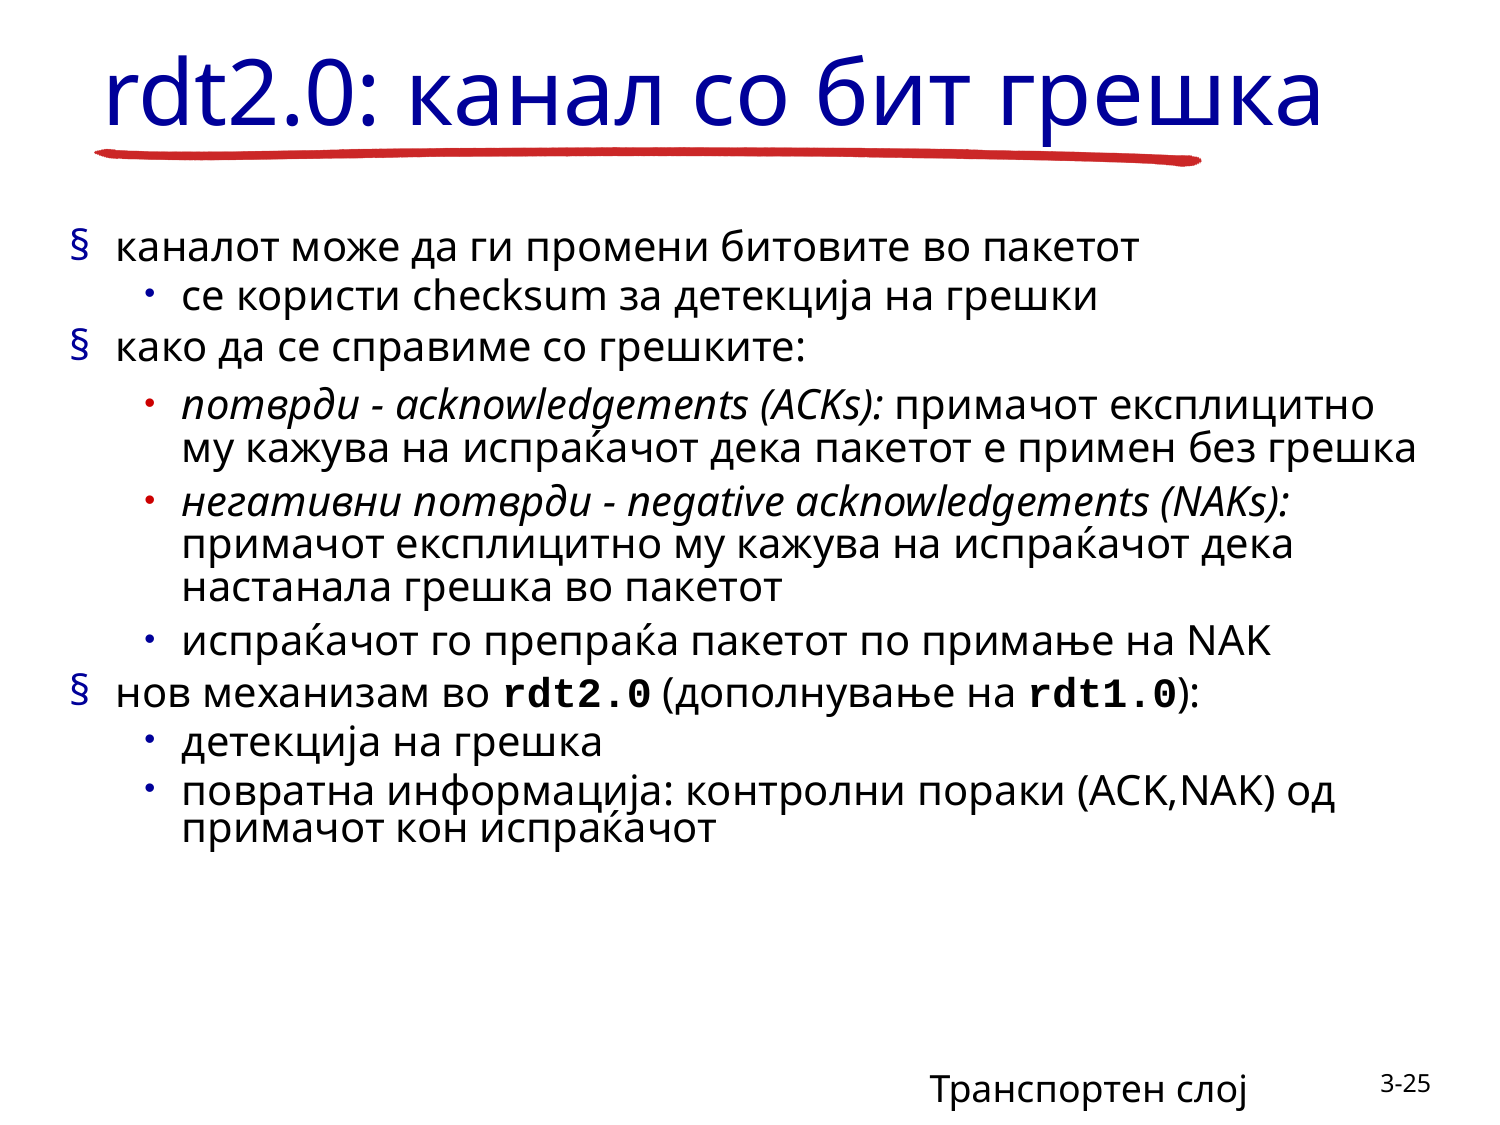

rdt2.0: канал со бит грешка
# каналот може да ги промени битовите во пакетот
се користи checksum за детекција на грешки
како да се справиме со грешките:
потврди - acknowledgements (ACKs): примачот експлицитно му кажува на испраќачот дека пакетот е примен без грешка
негативни потврди - negative acknowledgements (NAKs): примачот експлицитно му кажува на испраќачот дека настанала грешка во пакетот
испраќачот го препраќа пакетот по примање на NAK
нов механизам во rdt2.0 (дополнување на rdt1.0):
детекција на грешка
повратна информација: контролни пораки (ACK,NAK) од примачот кон испраќачот
Транспортен слој